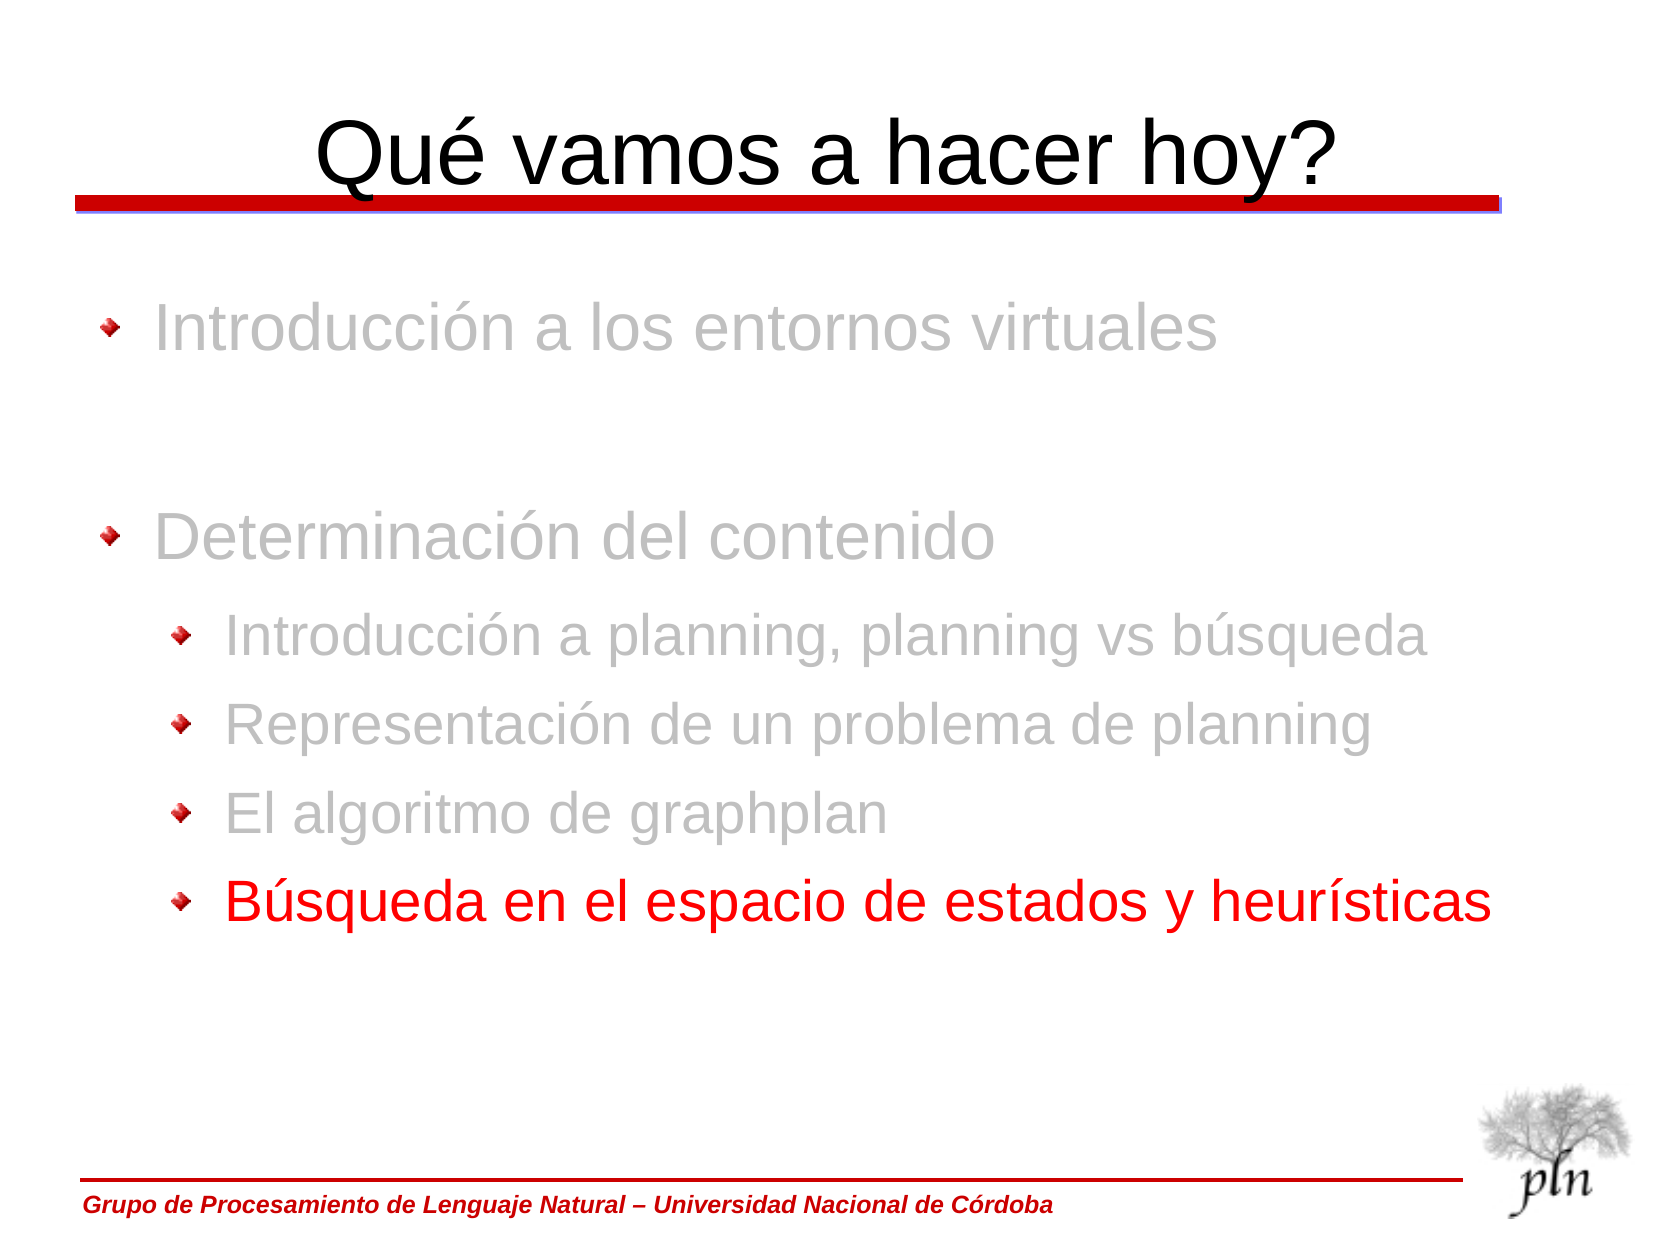

# Qué vamos a hacer hoy?
Introducción a los entornos virtuales
Determinación del contenido
Introducción a planning, planning vs búsqueda
Representación de un problema de planning
El algoritmo de graphplan
Búsqueda en el espacio de estados y heurísticas